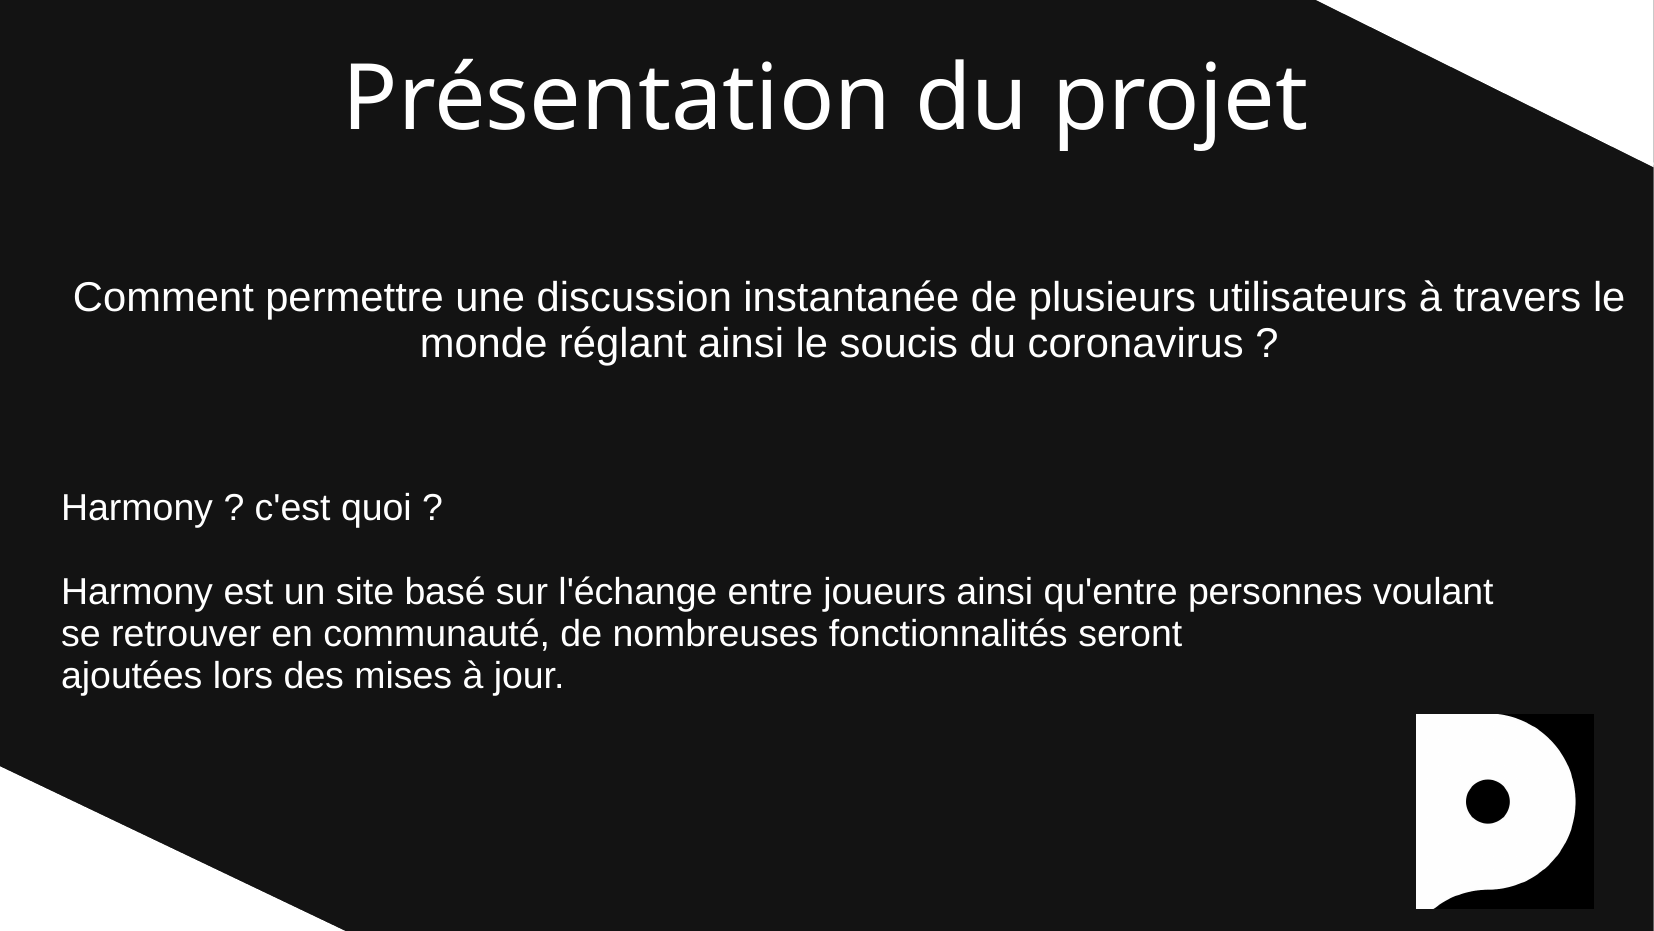

Présentation du projet
Comment permettre une discussion instantanée de plusieurs utilisateurs à travers le monde réglant ainsi le soucis du coronavirus ?
Harmony ? c'est quoi ?
Harmony est un site basé sur l'échange entre joueurs ainsi qu'entre personnes voulant
se retrouver en communauté, de nombreuses fonctionnalités seront
ajoutées lors des mises à jour.